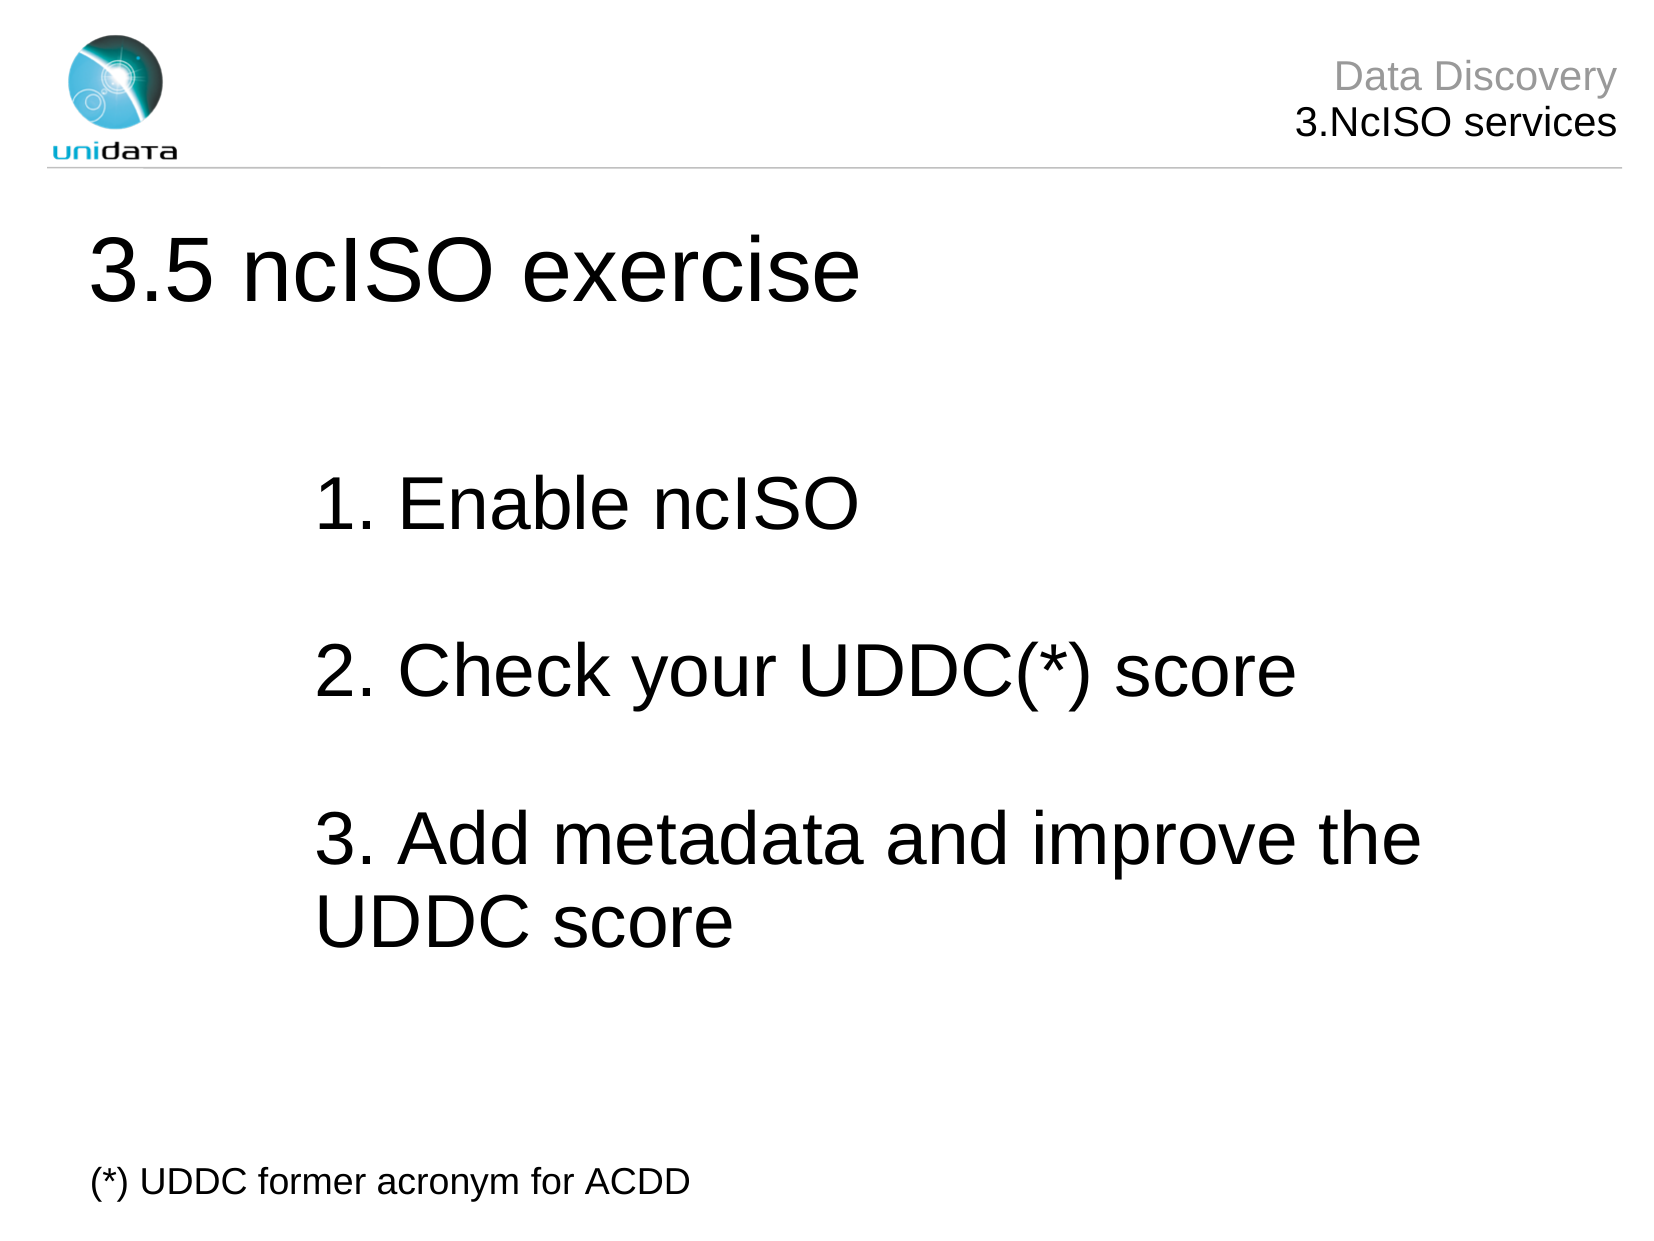

Data Discovery
3.NcISO services
# 3.5 ncISO exercise
1. Enable ncISO
2. Check your UDDC(*) score
3. Add metadata and improve the UDDC score
(*) UDDC former acronym for ACDD